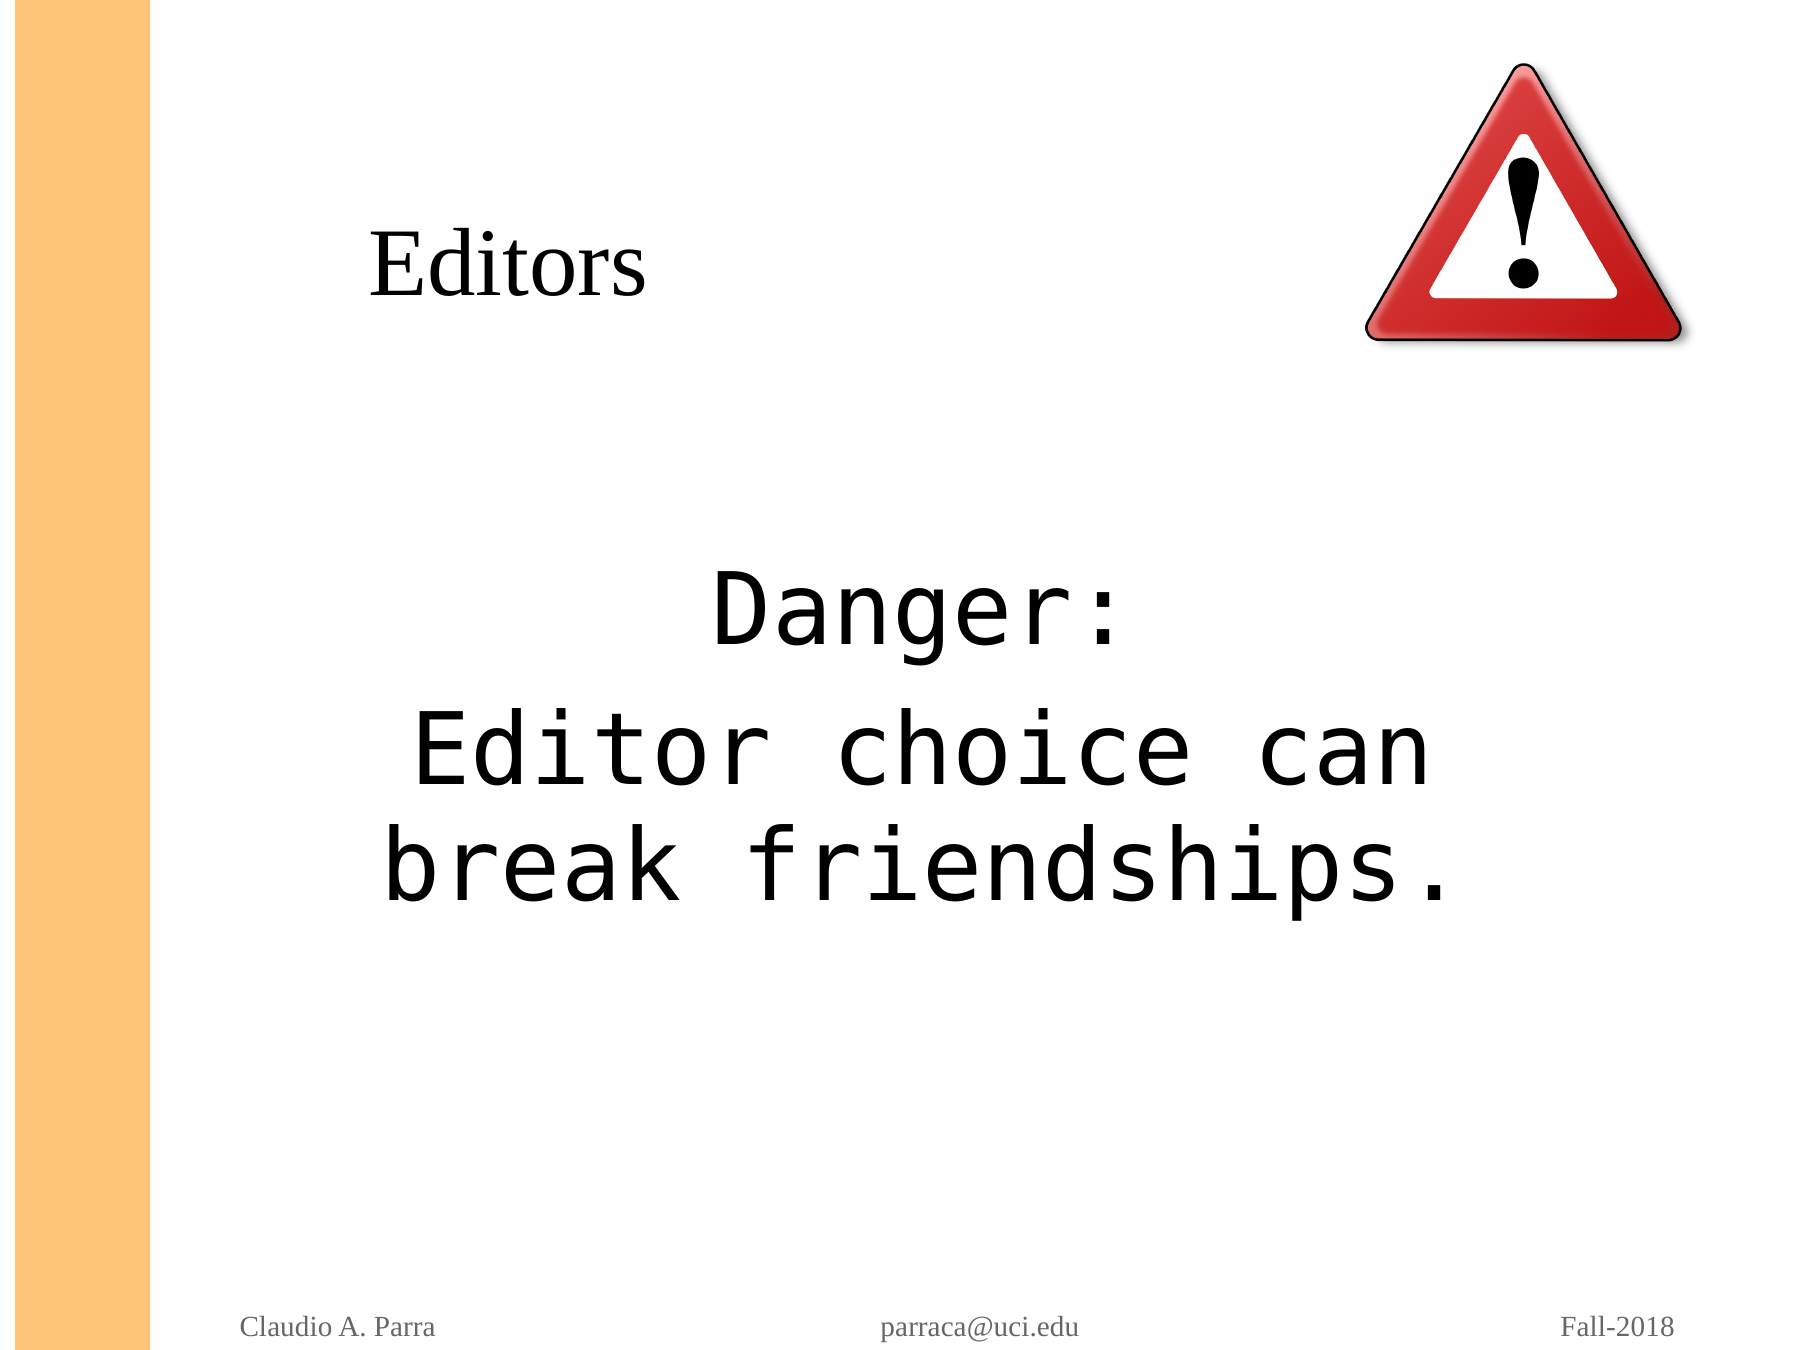

# Editors
Danger:
Editor choice can break friendships.